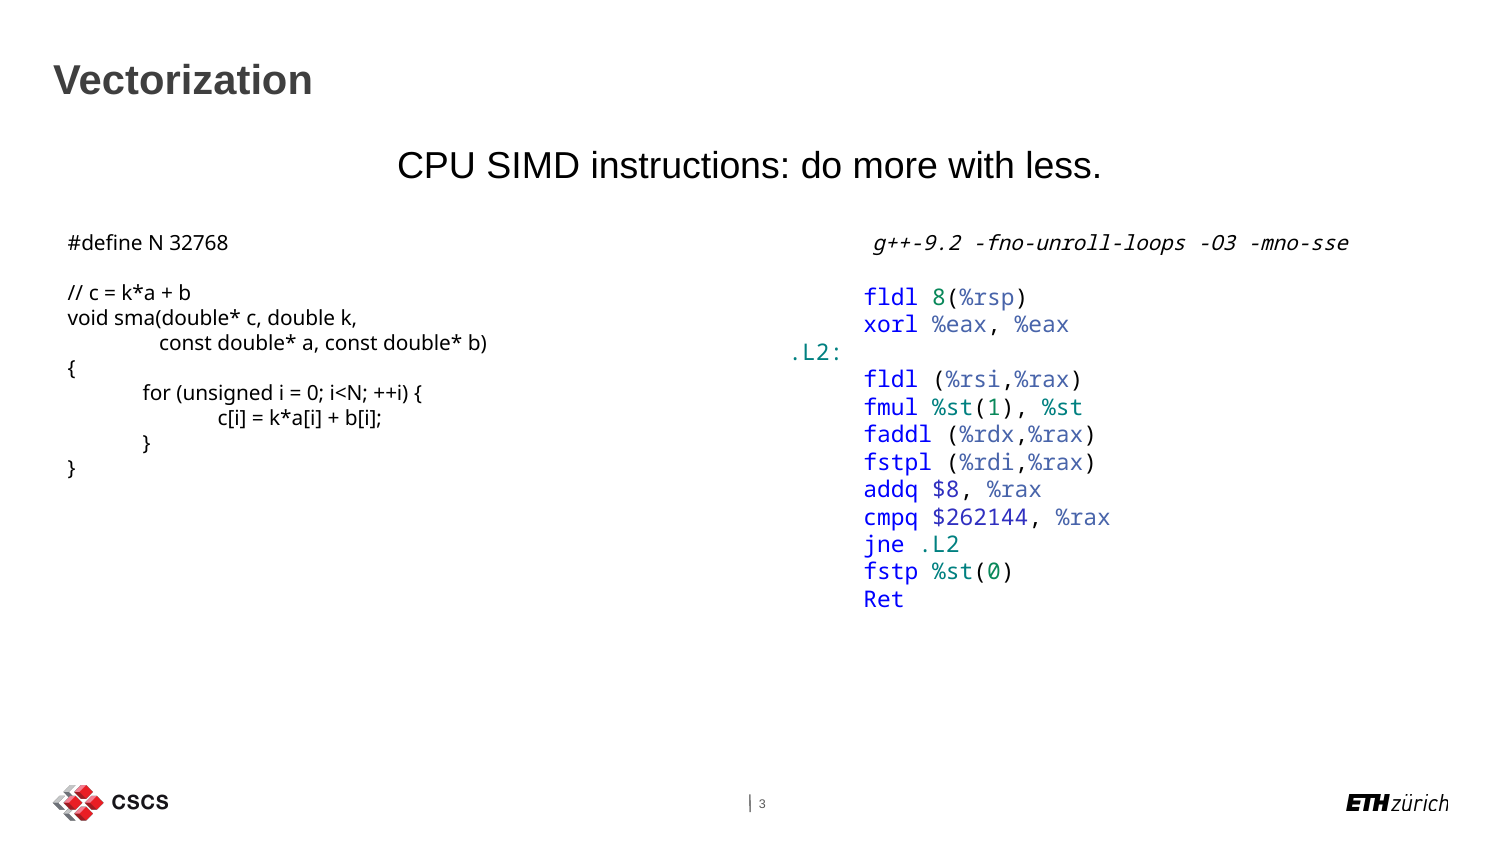

Vectorization
# CPU SIMD instructions: do more with less.
#define N 32768
// c = k*a + b
void sma(double* c, double k,
	 const double* a, const double* b)
{
	for (unsigned i = 0; i<N; ++i) {
		c[i] = k*a[i] + b[i];
}
}
g++-9.2 -fno-unroll-loops -O3 -mno-sse
fldl 8(%rsp)
xorl %eax, %eax
.L2:
fldl (%rsi,%rax)
fmul %st(1), %st
faddl (%rdx,%rax)
fstpl (%rdi,%rax)
addq $8, %rax
cmpq $262144, %rax
jne .L2
fstp %st(0)
Ret